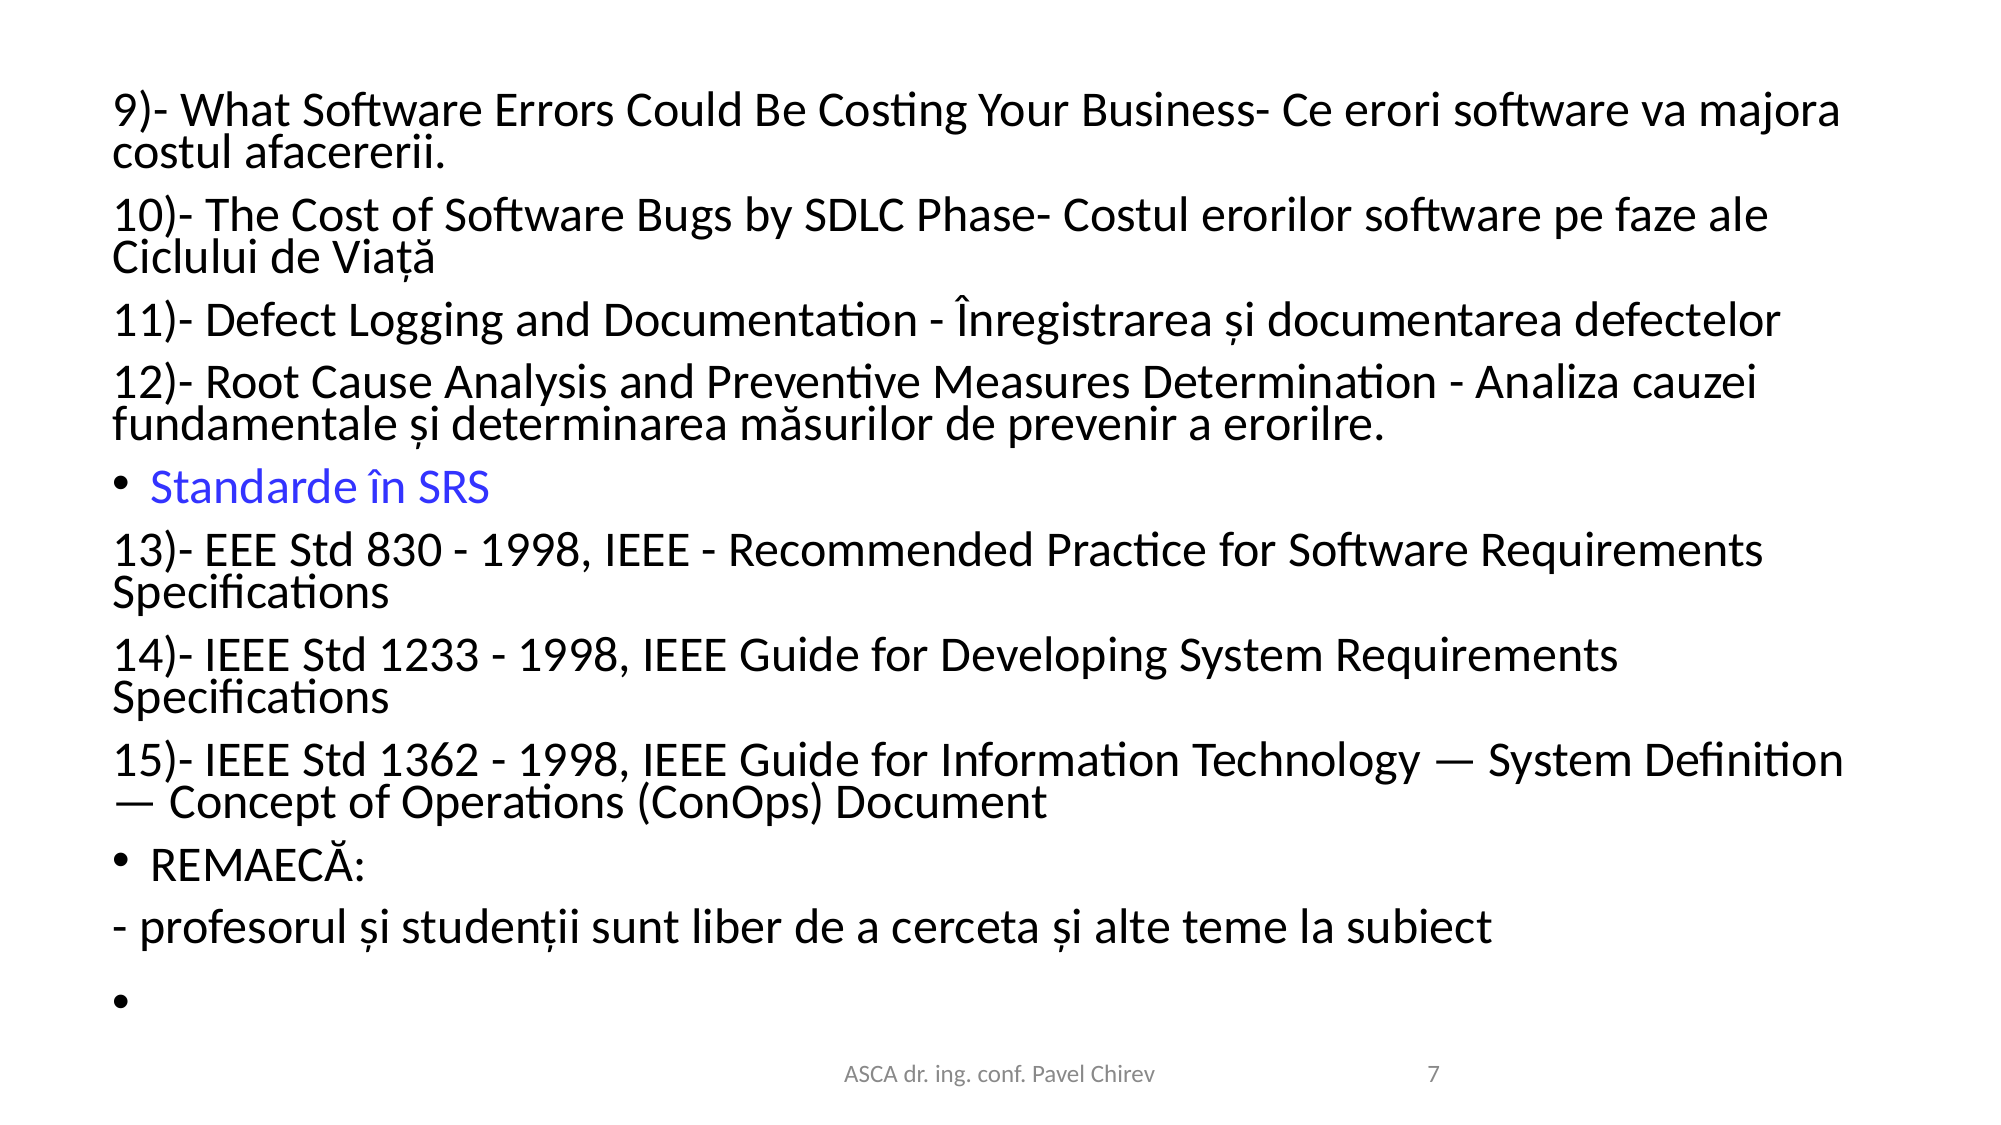

# 9)- What Software Errors Could Be Costing Your Business- Ce erori software va majora costul afacererii.
10)- The Cost of Software Bugs by SDLC Phase- Costul erorilor software pe faze ale Ciclului de Viață
11)- Defect Logging and Documentation - Înregistrarea și documentarea defectelor
12)- Root Cause Analysis and Preventive Measures Determination - Analiza cauzei fundamentale și determinarea măsurilor de prevenir a erorilre.
Standarde în SRS
13)- EEE Std 830 - 1998, IEEE - Recommended Practice for Software Requirements Specifications
14)- IEEE Std 1233 - 1998, IEEE Guide for Developing System Requirements Specifications
15)- IEEE Std 1362 - 1998, IEEE Guide for Information Technology — System Definition — Concept of Operations (ConOps) Document
REMAECĂ:
- profesorul și studenții sunt liber de a cerceta și alte teme la subiect
ASCA dr. ing. conf. Pavel Chirev
7